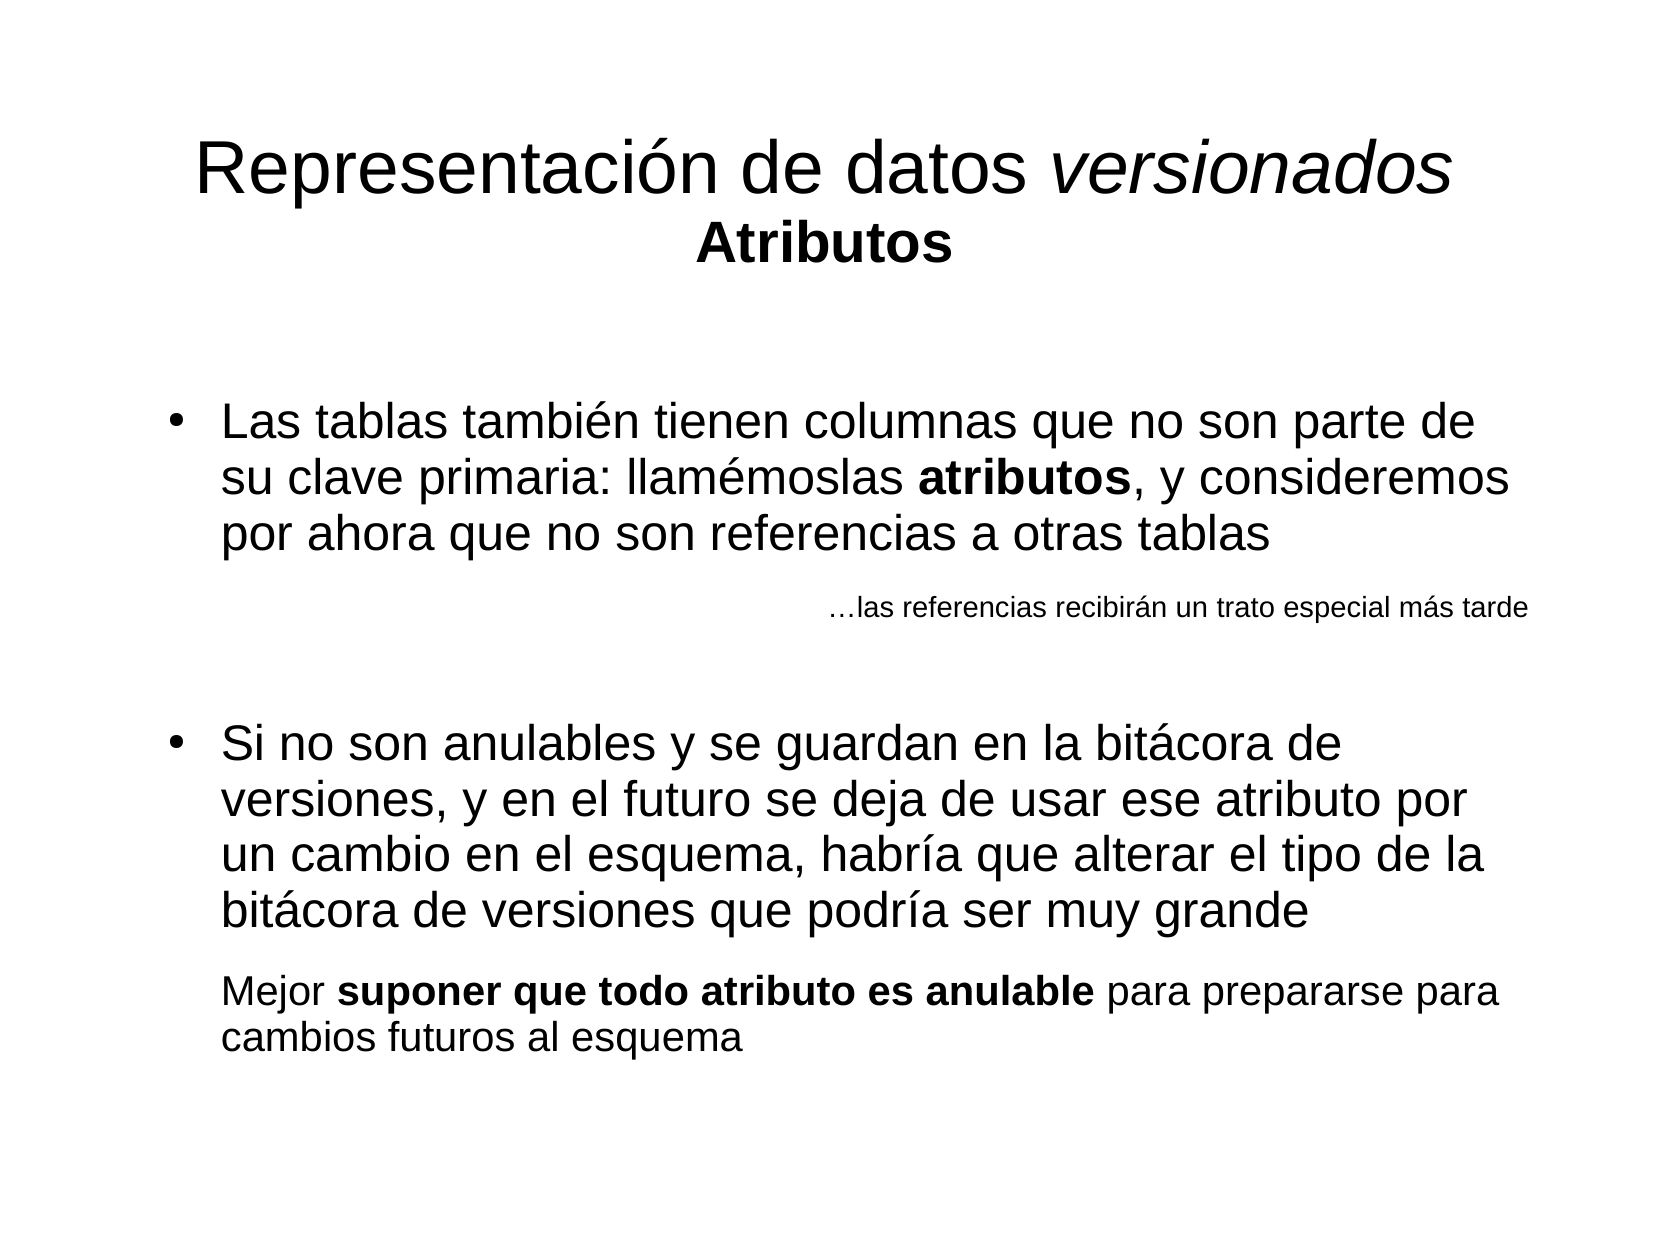

# Representación de datos versionados Atributos
Las tablas también tienen columnas que no son parte de su clave primaria: llamémoslas atributos, y consideremos por ahora que no son referencias a otras tablas
…las referencias recibirán un trato especial más tarde
Si no son anulables y se guardan en la bitácora de versiones, y en el futuro se deja de usar ese atributo por un cambio en el esquema, habría que alterar el tipo de la bitácora de versiones que podría ser muy grande
Mejor suponer que todo atributo es anulable para prepararse para cambios futuros al esquema